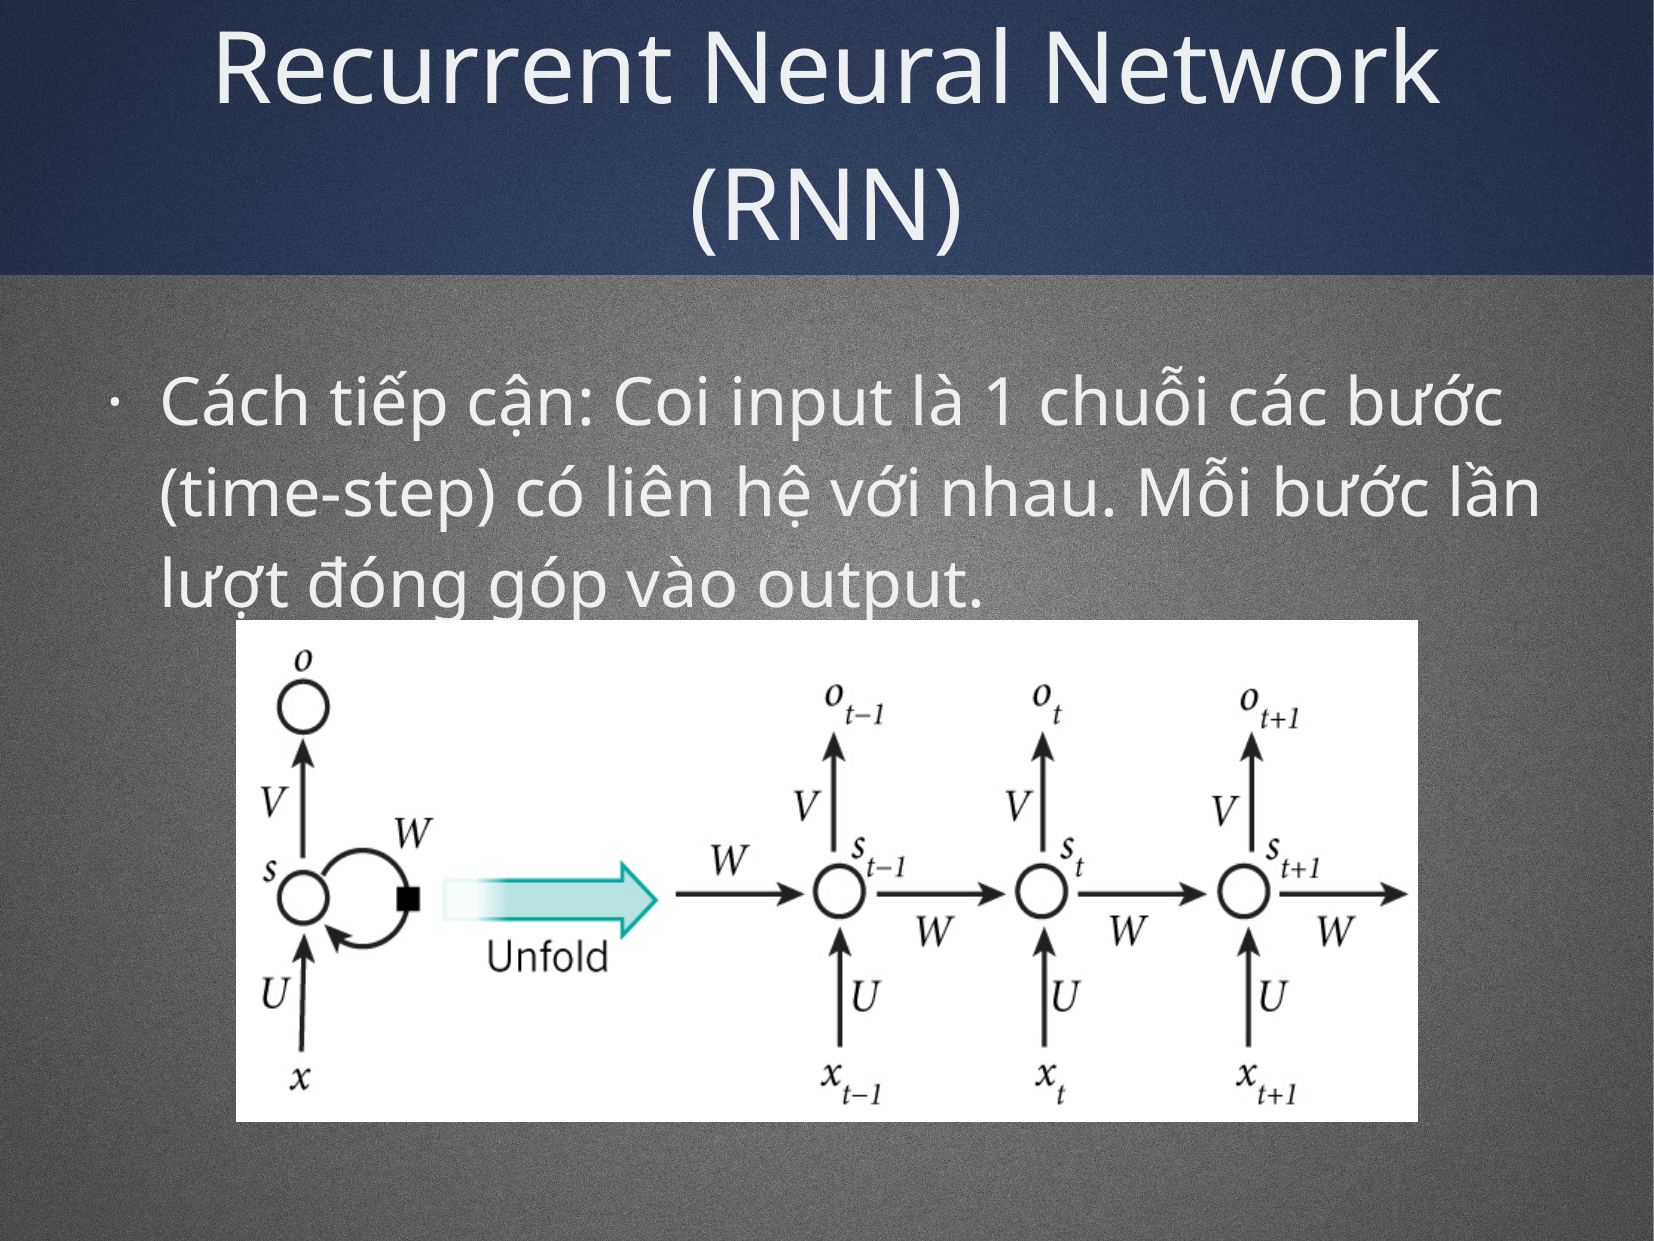

# Recurrent Neural Network (RNN)
Cách tiếp cận: Coi input là 1 chuỗi các bước (time-step) có liên hệ với nhau. Mỗi bước lần lượt đóng góp vào output.